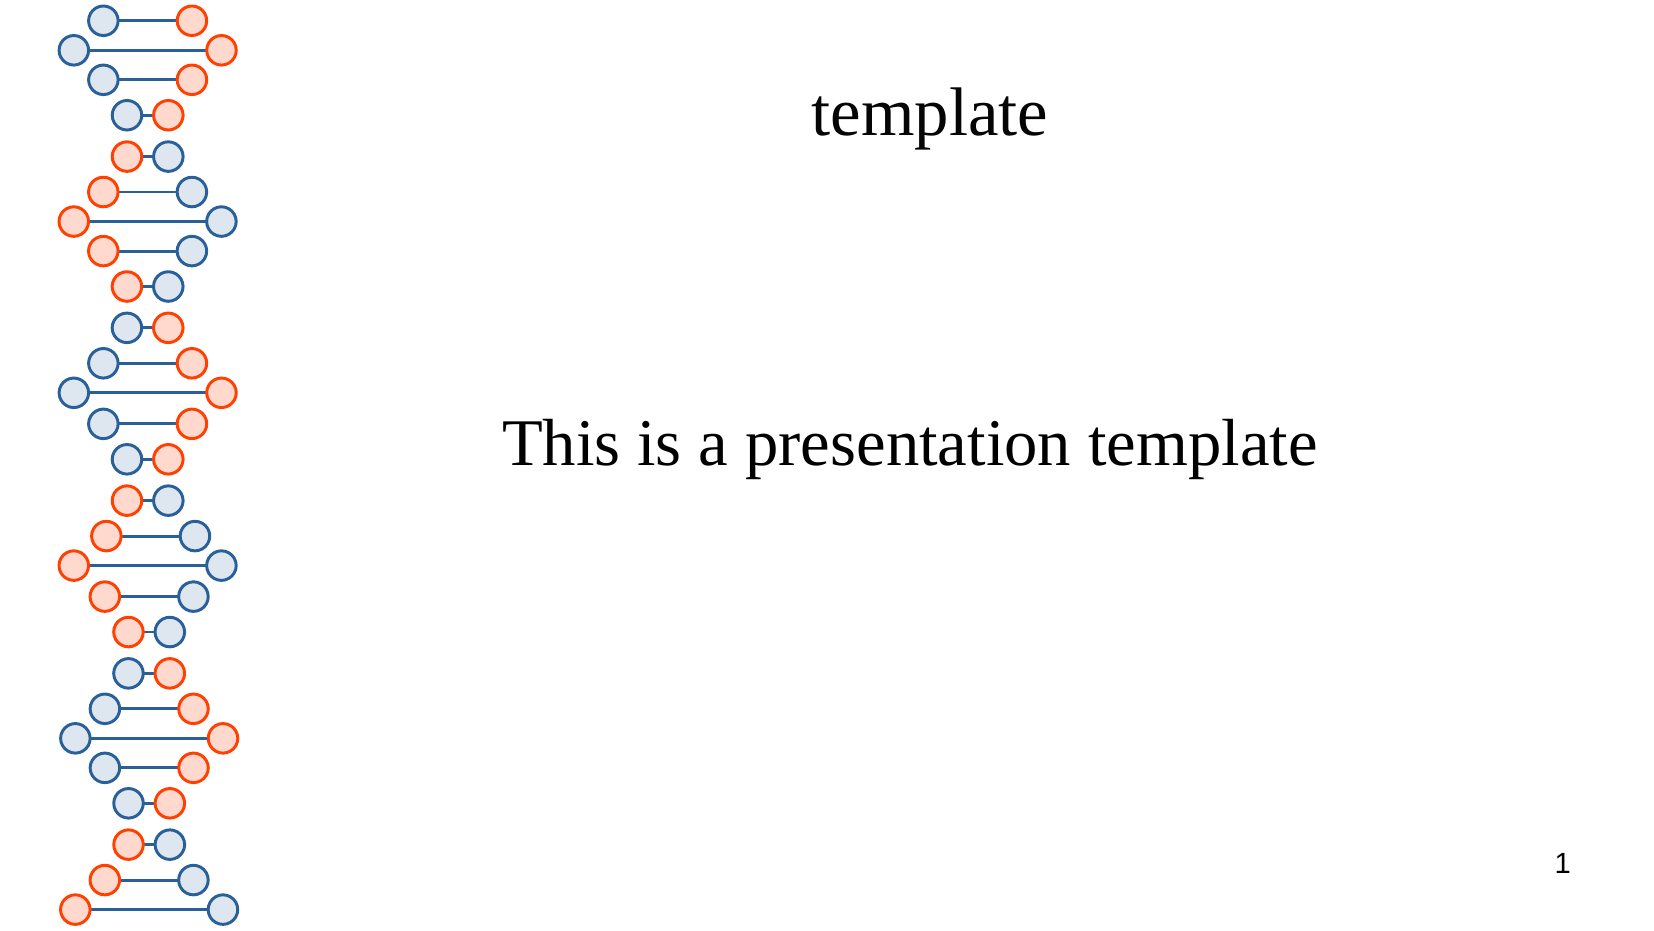

# template
This is a presentation template
1